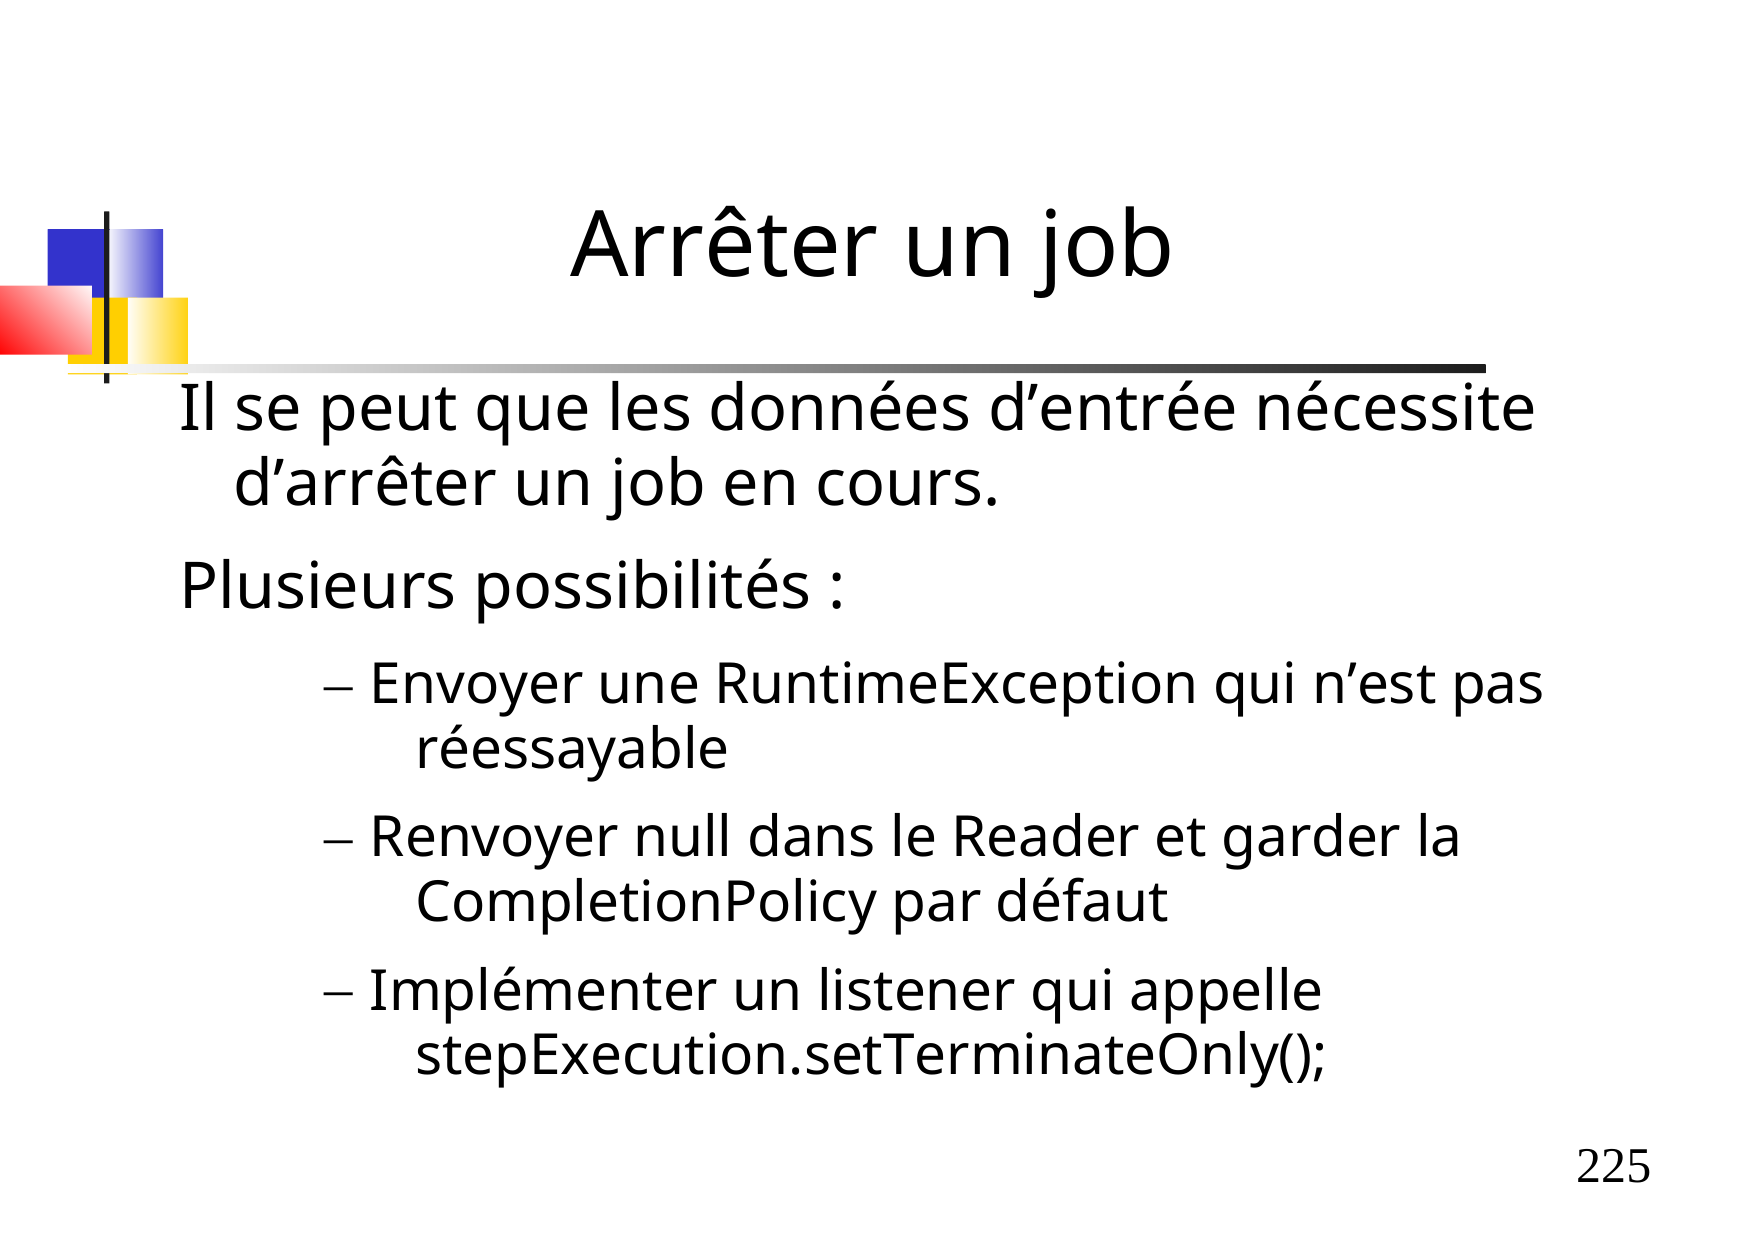

# Arrêter un job
Il se peut que les données d’entrée nécessite d’arrêter un job en cours.
Plusieurs possibilités :
Envoyer une RuntimeException qui n’est pas réessayable
Renvoyer null dans le Reader et garder la CompletionPolicy par défaut
Implémenter un listener qui appelle stepExecution.setTerminateOnly();